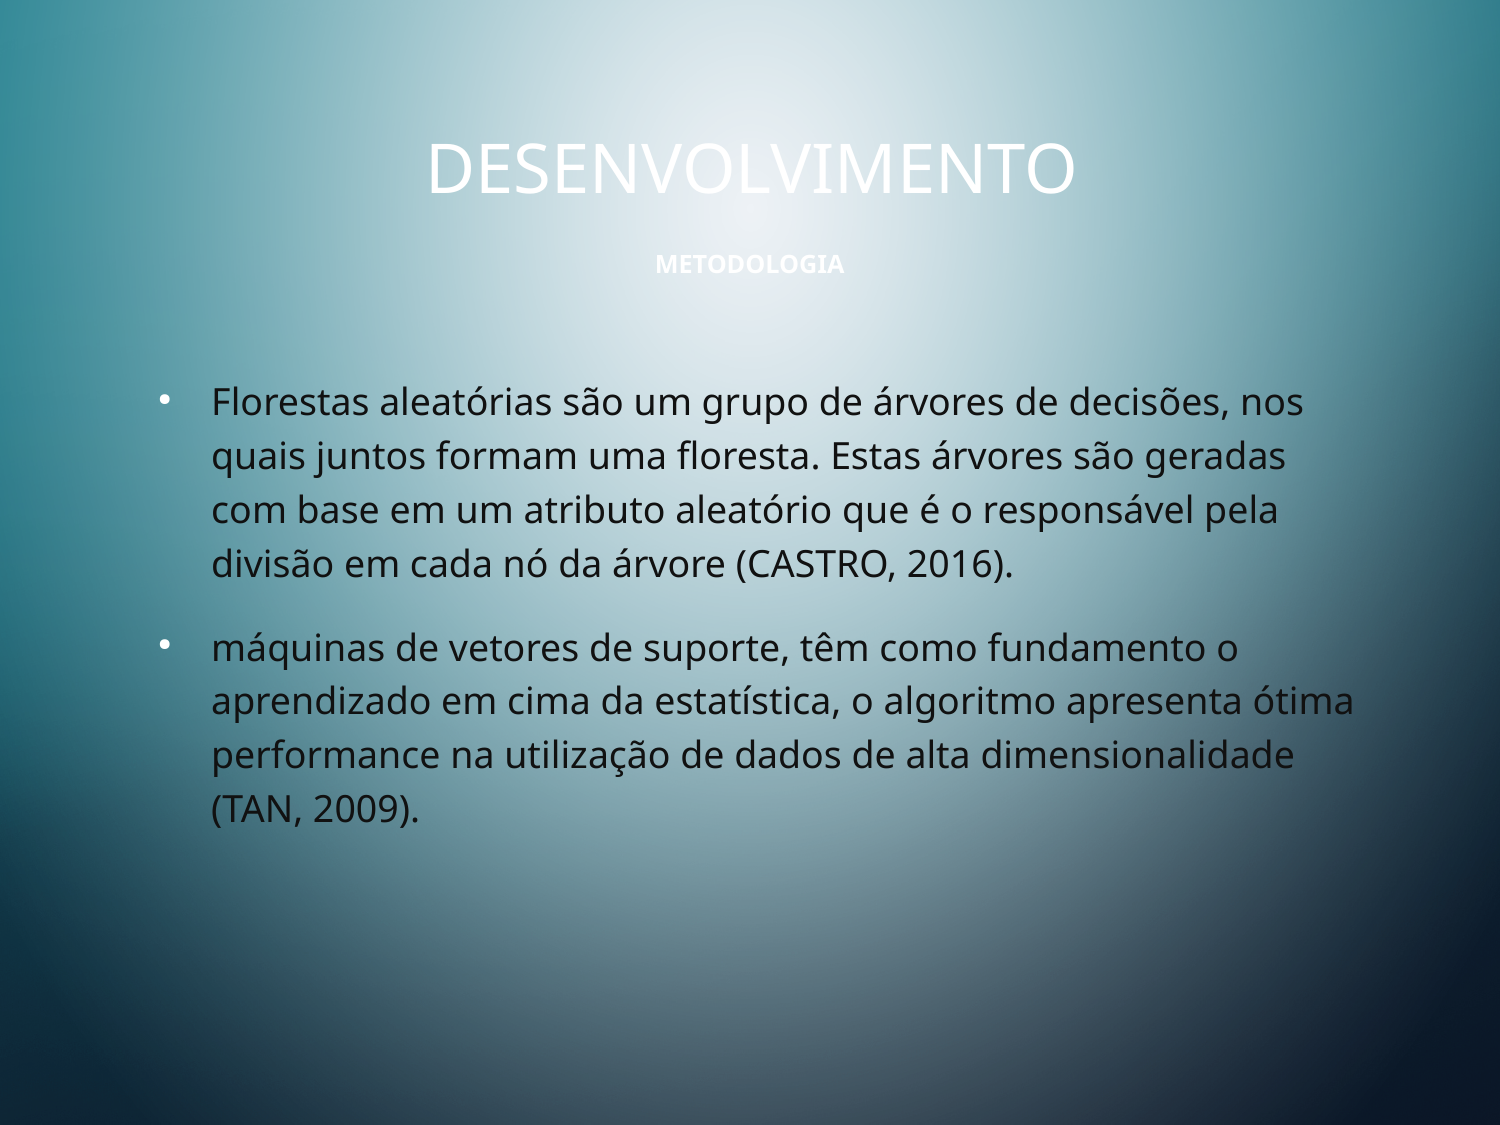

Desenvolvimento
# Metodologia
Florestas aleatórias são um grupo de árvores de decisões, nos quais juntos formam uma floresta. Estas árvores são geradas com base em um atributo aleatório que é o responsável pela divisão em cada nó da árvore (CASTRO, 2016).
máquinas de vetores de suporte, têm como fundamento o aprendizado em cima da estatística, o algoritmo apresenta ótima performance na utilização de dados de alta dimensionalidade (TAN, 2009).